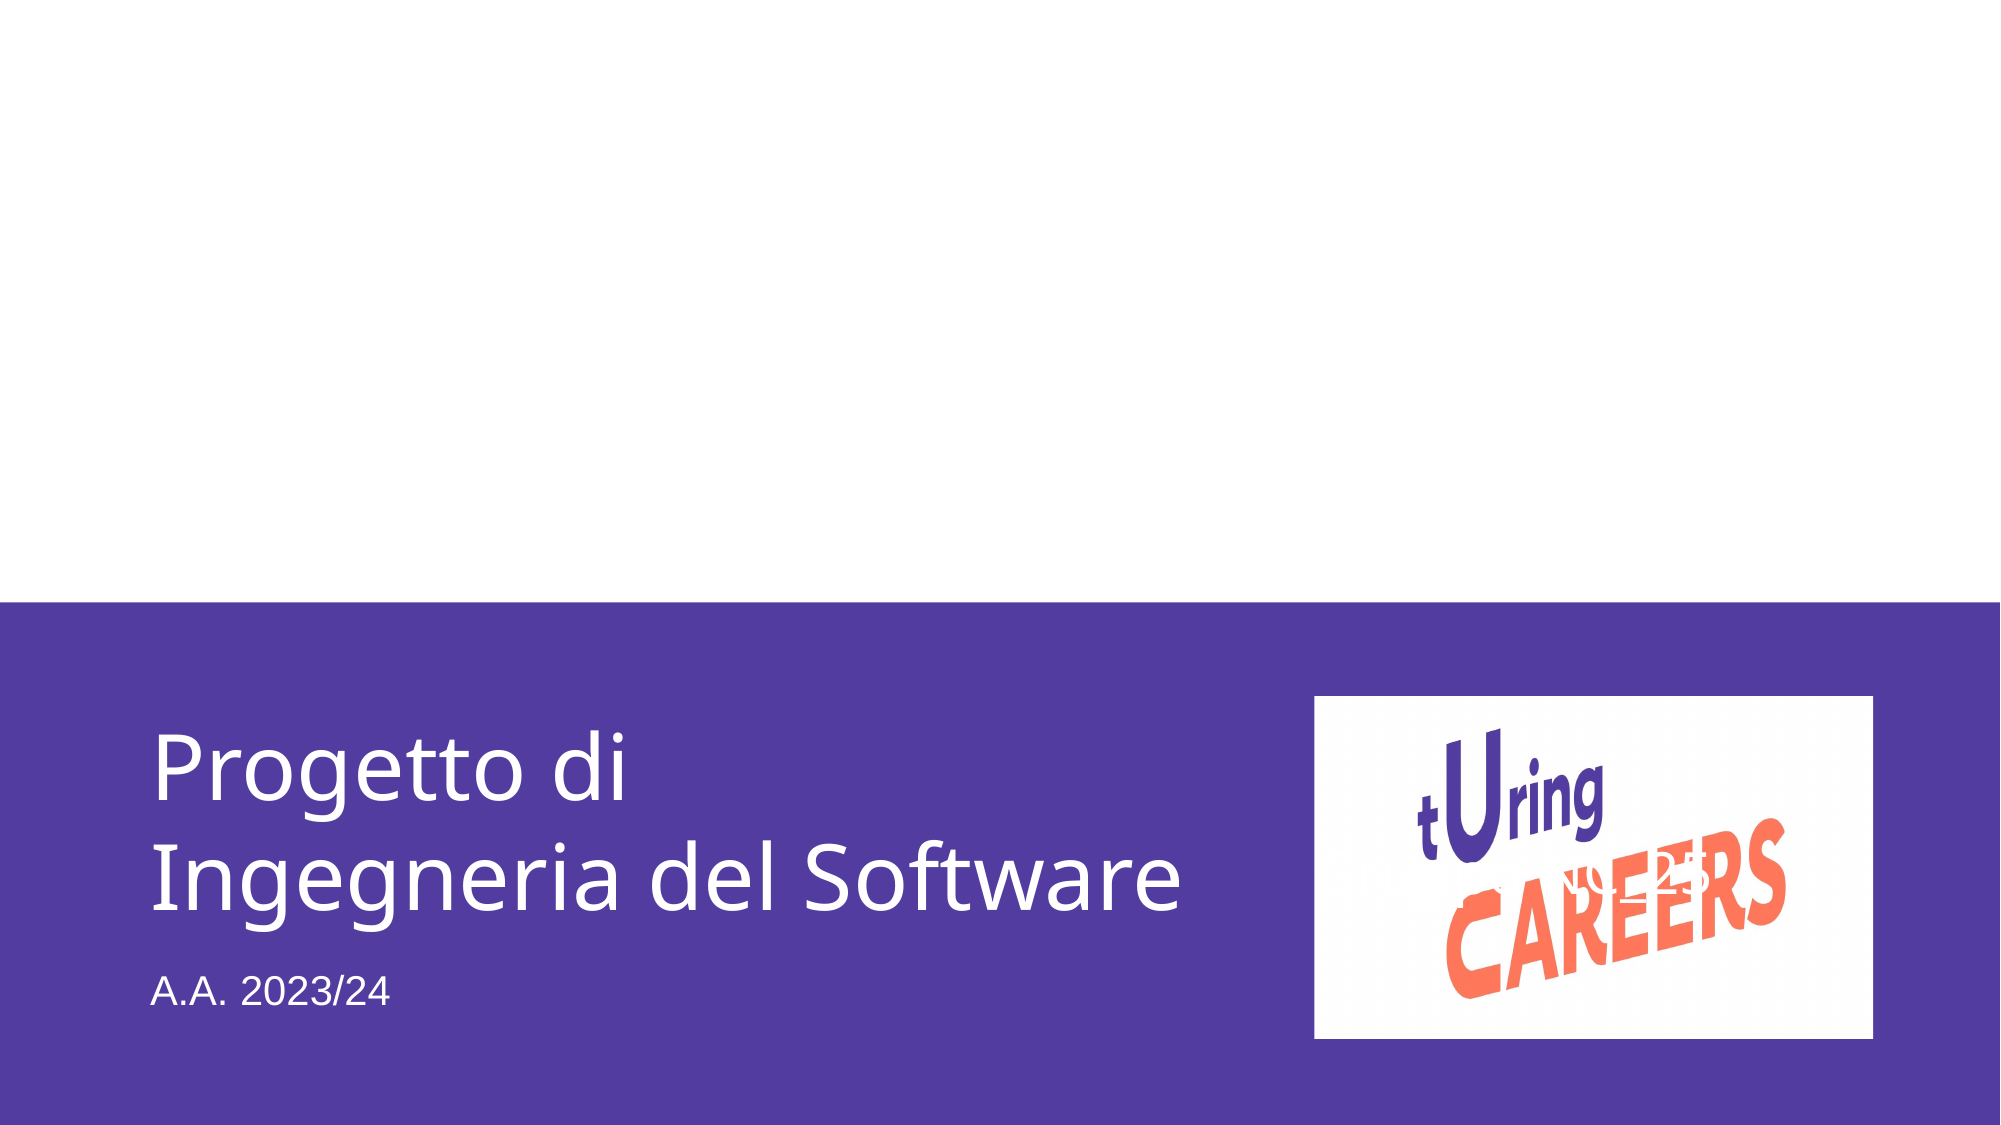

# Progetto di Ingegneria del Software A.A. 2023/24
Gruppo NC_25